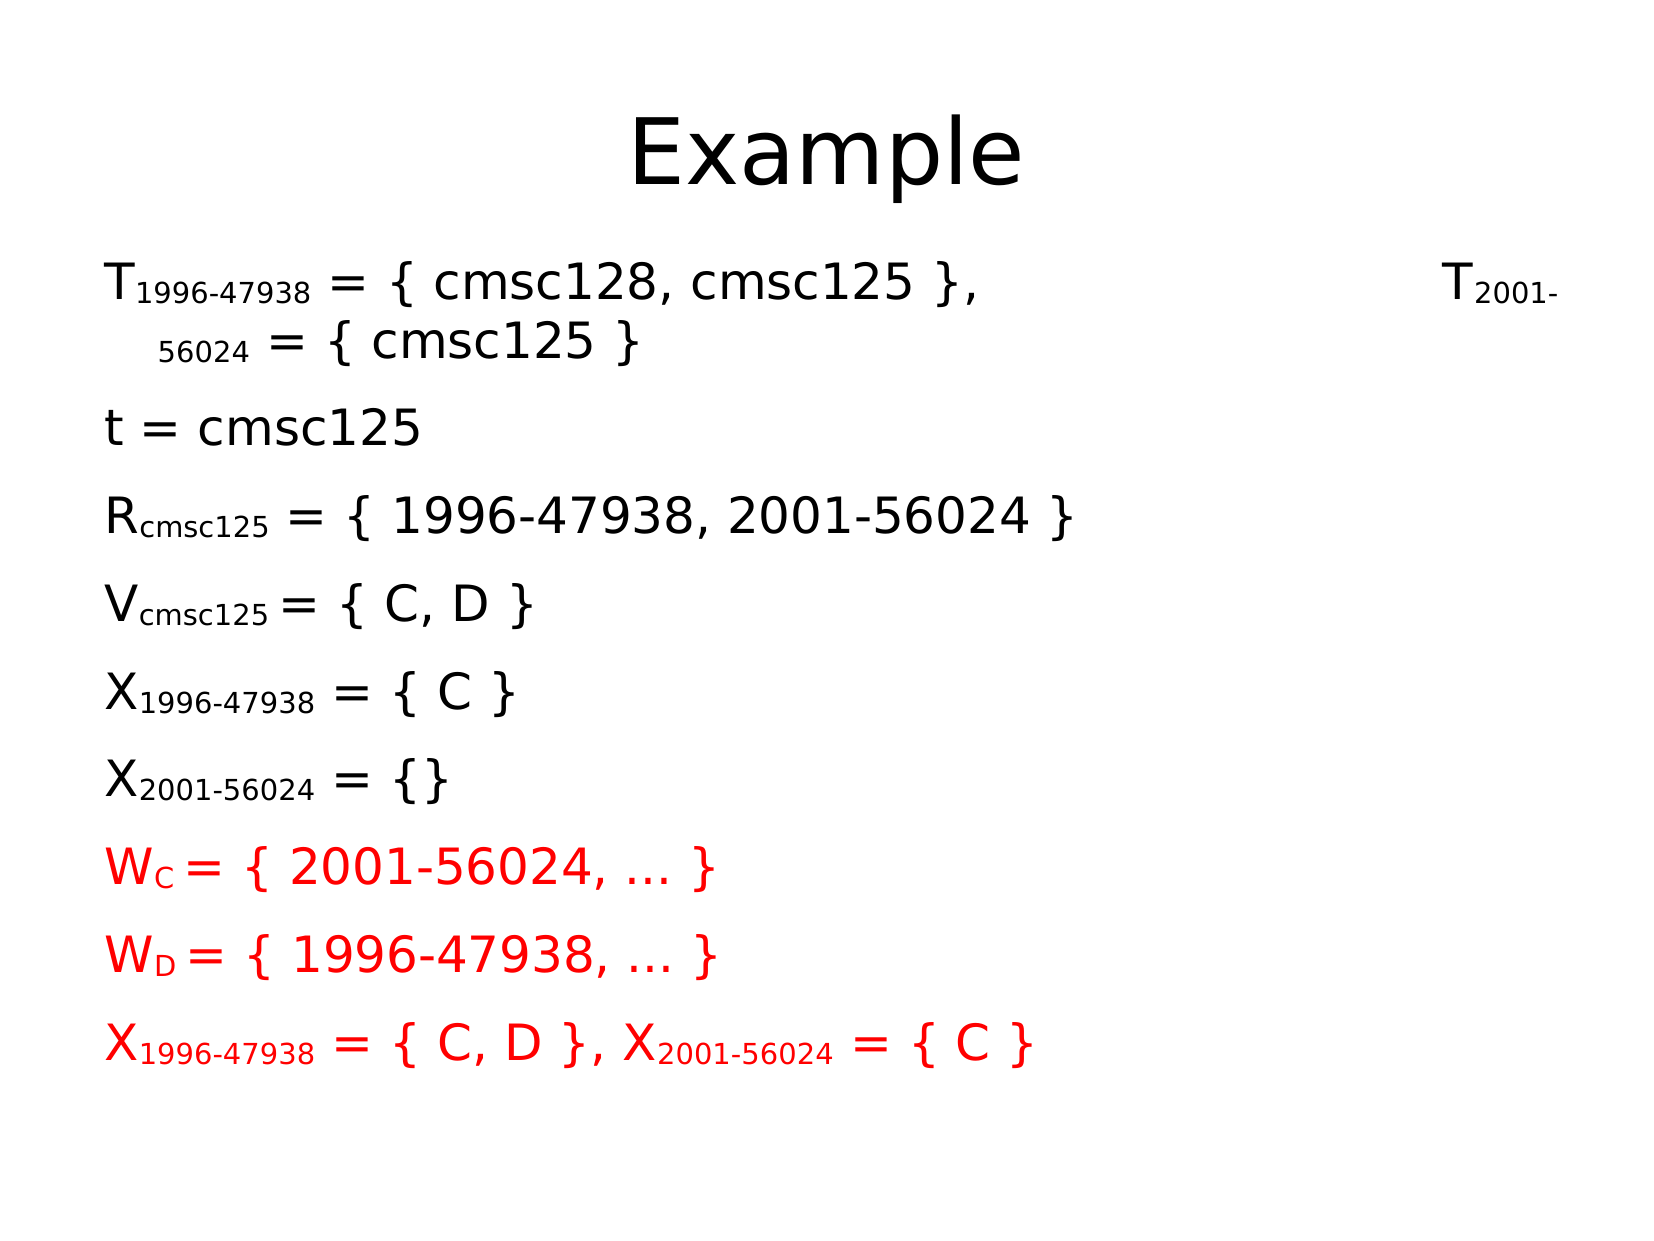

# Example
T1996-47938 = { cmsc128, cmsc125 }, T2001-56024 = { cmsc125 }
t = cmsc125
Rcmsc125 = { 1996-47938, 2001-56024 }
Vcmsc125 = { C, D }
X1996-47938 = { C }
X2001-56024 = {}
WC = { 2001-56024, ... }
WD = { 1996-47938, ... }
X1996-47938 = { C, D }, X2001-56024 = { C }